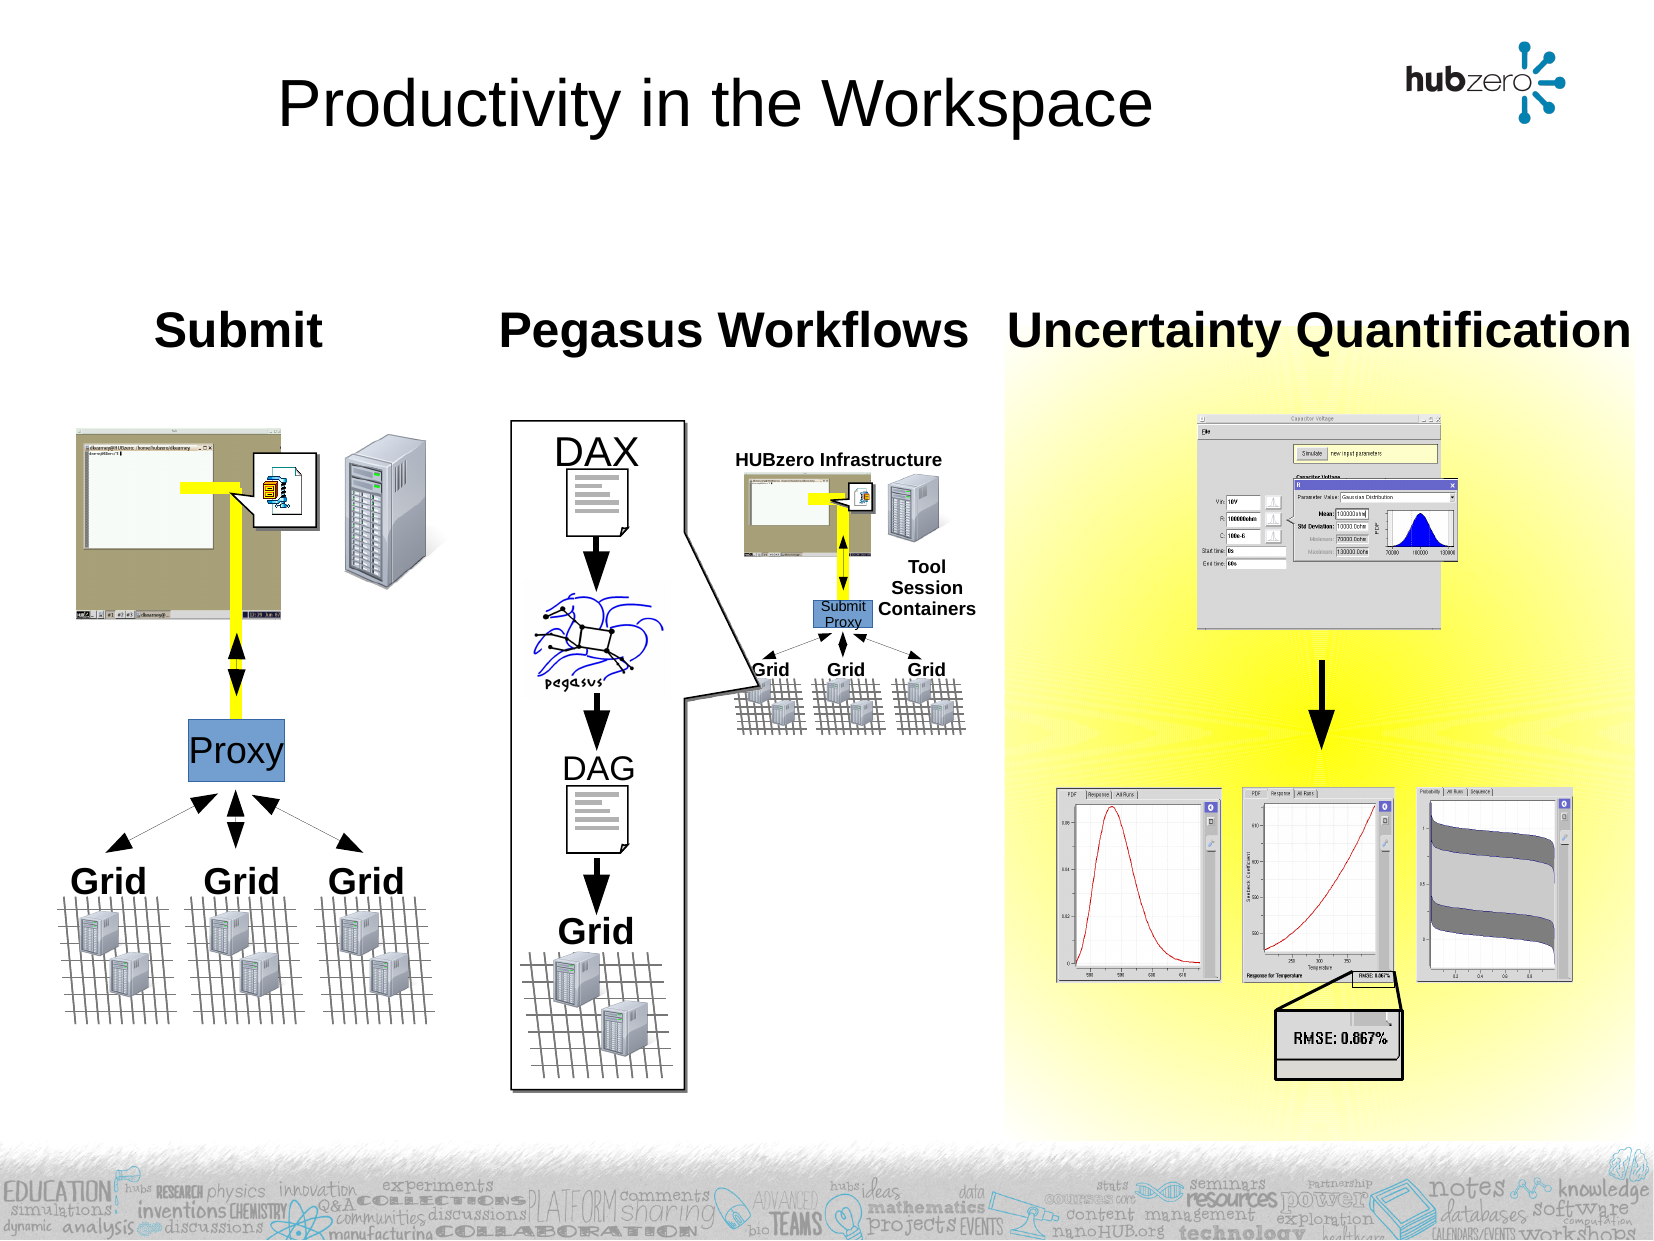

# Productivity in the Workspace
Pegasus Workflows
DAX
DAG
Grid
HUBzero Infrastructure
Tool Session
Containers
Submit
Proxy
Grid
Grid
Grid
Uncertainty Quantification
Submit
Proxy
Grid
Grid
Grid